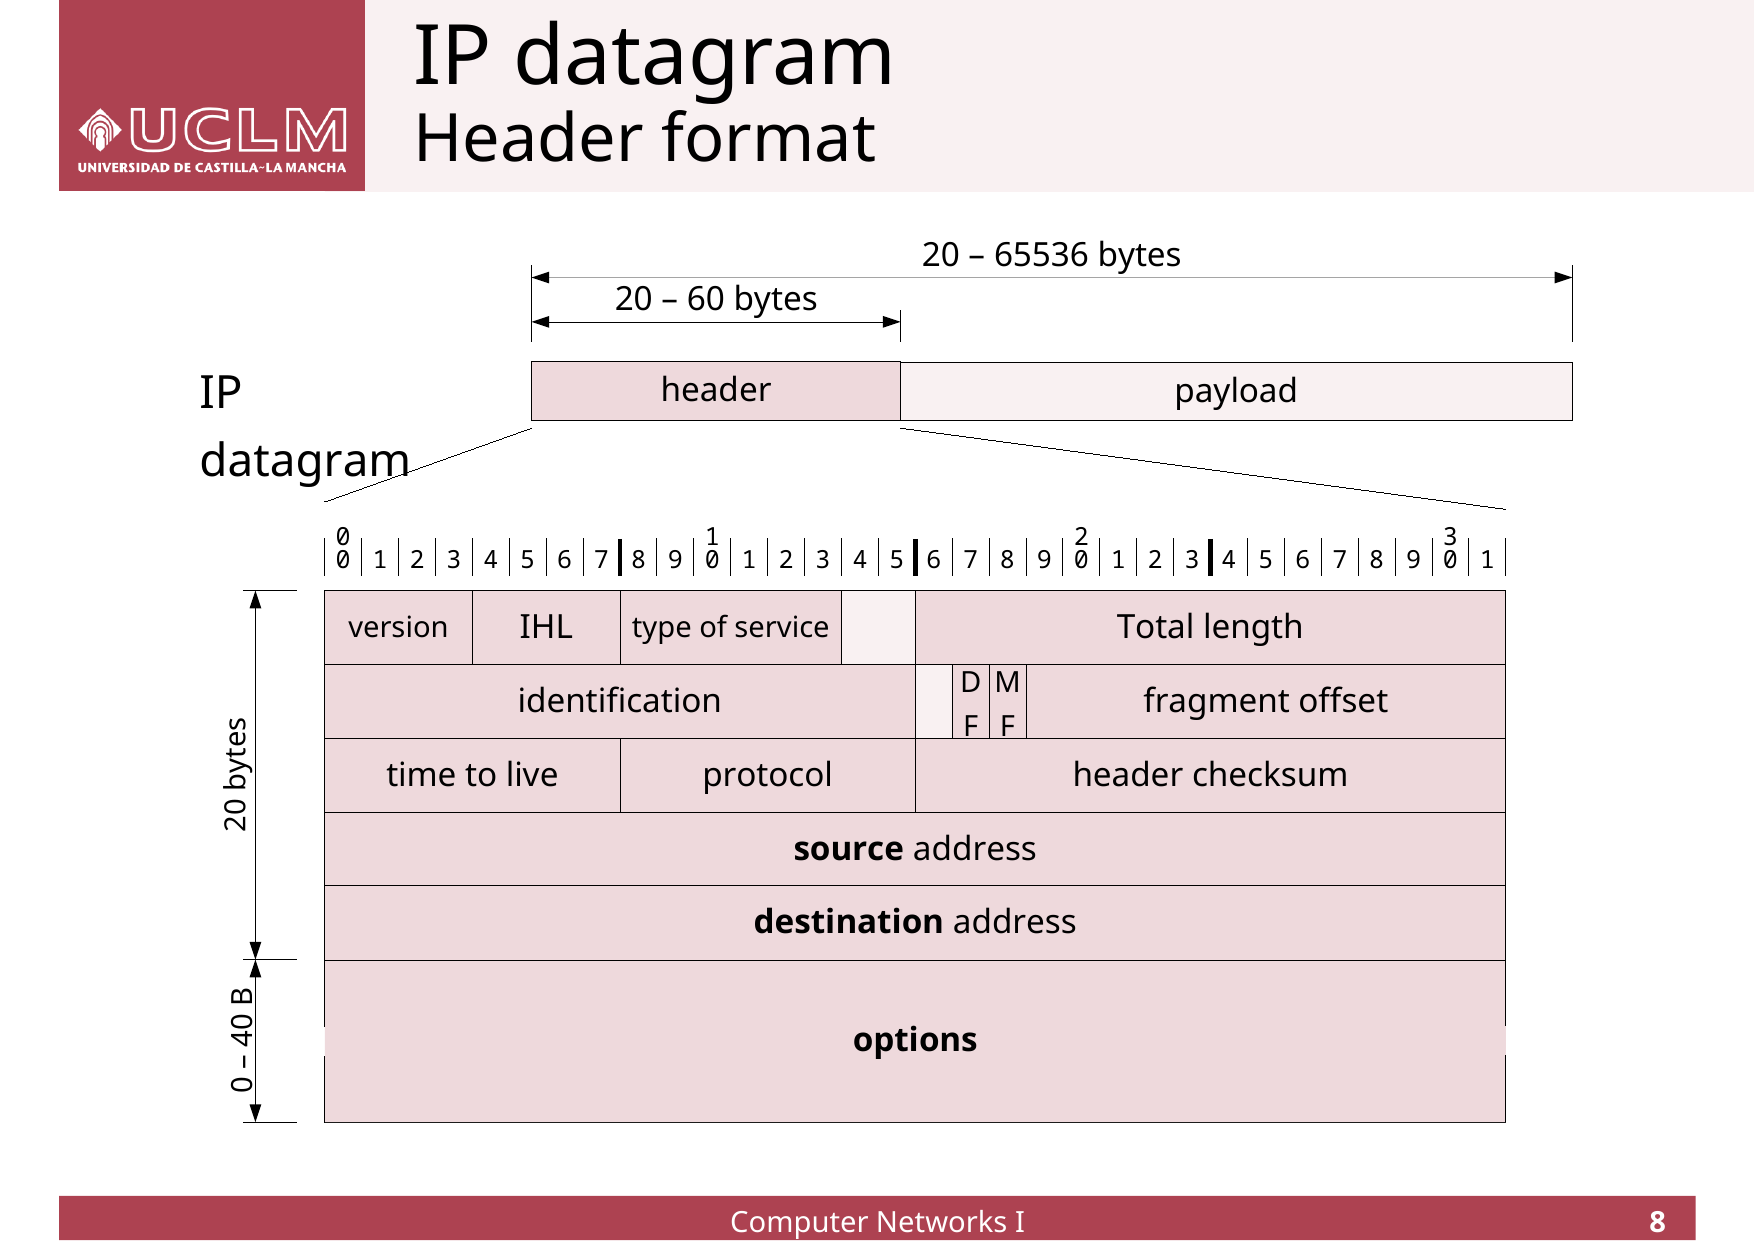

# IP datagram Header format
IP datagram
header
payload
0
1
2
3
0
1
2
3
4
5
6
7
8
9
0
1
2
3
4
5
6
7
8
9
0
1
2
3
4
5
6
7
8
9
0
1
version
IHL
type of service
Total length
identification
D
F
M
F
fragment offset
time to live
protocol
header checksum
source address
destination address
options
Computer Networks I
8